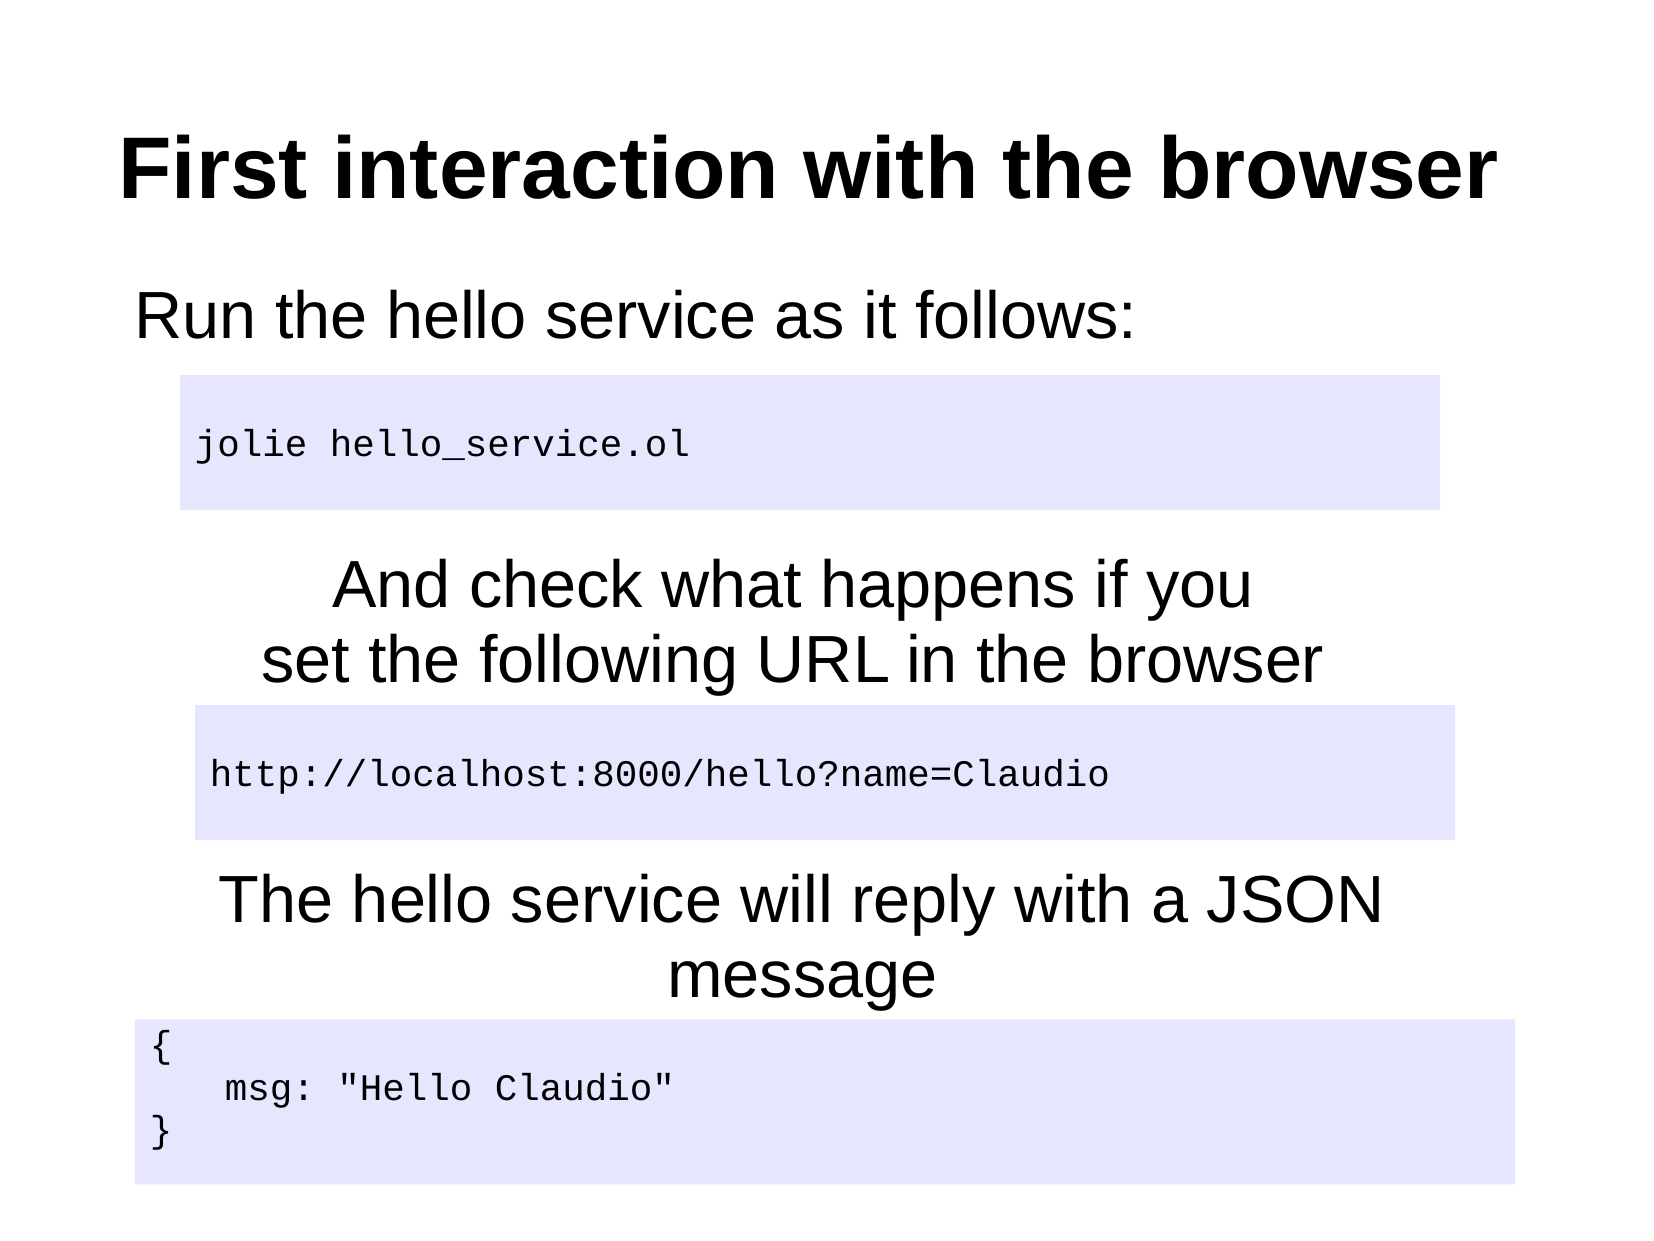

First interaction with the browser
Run the hello service as it follows:
jolie hello_service.ol
And check what happens if you
set the following URL in the browser
http://localhost:8000/hello?name=Claudio
The hello service will reply with a JSON message
{
	msg: "Hello Claudio"
}